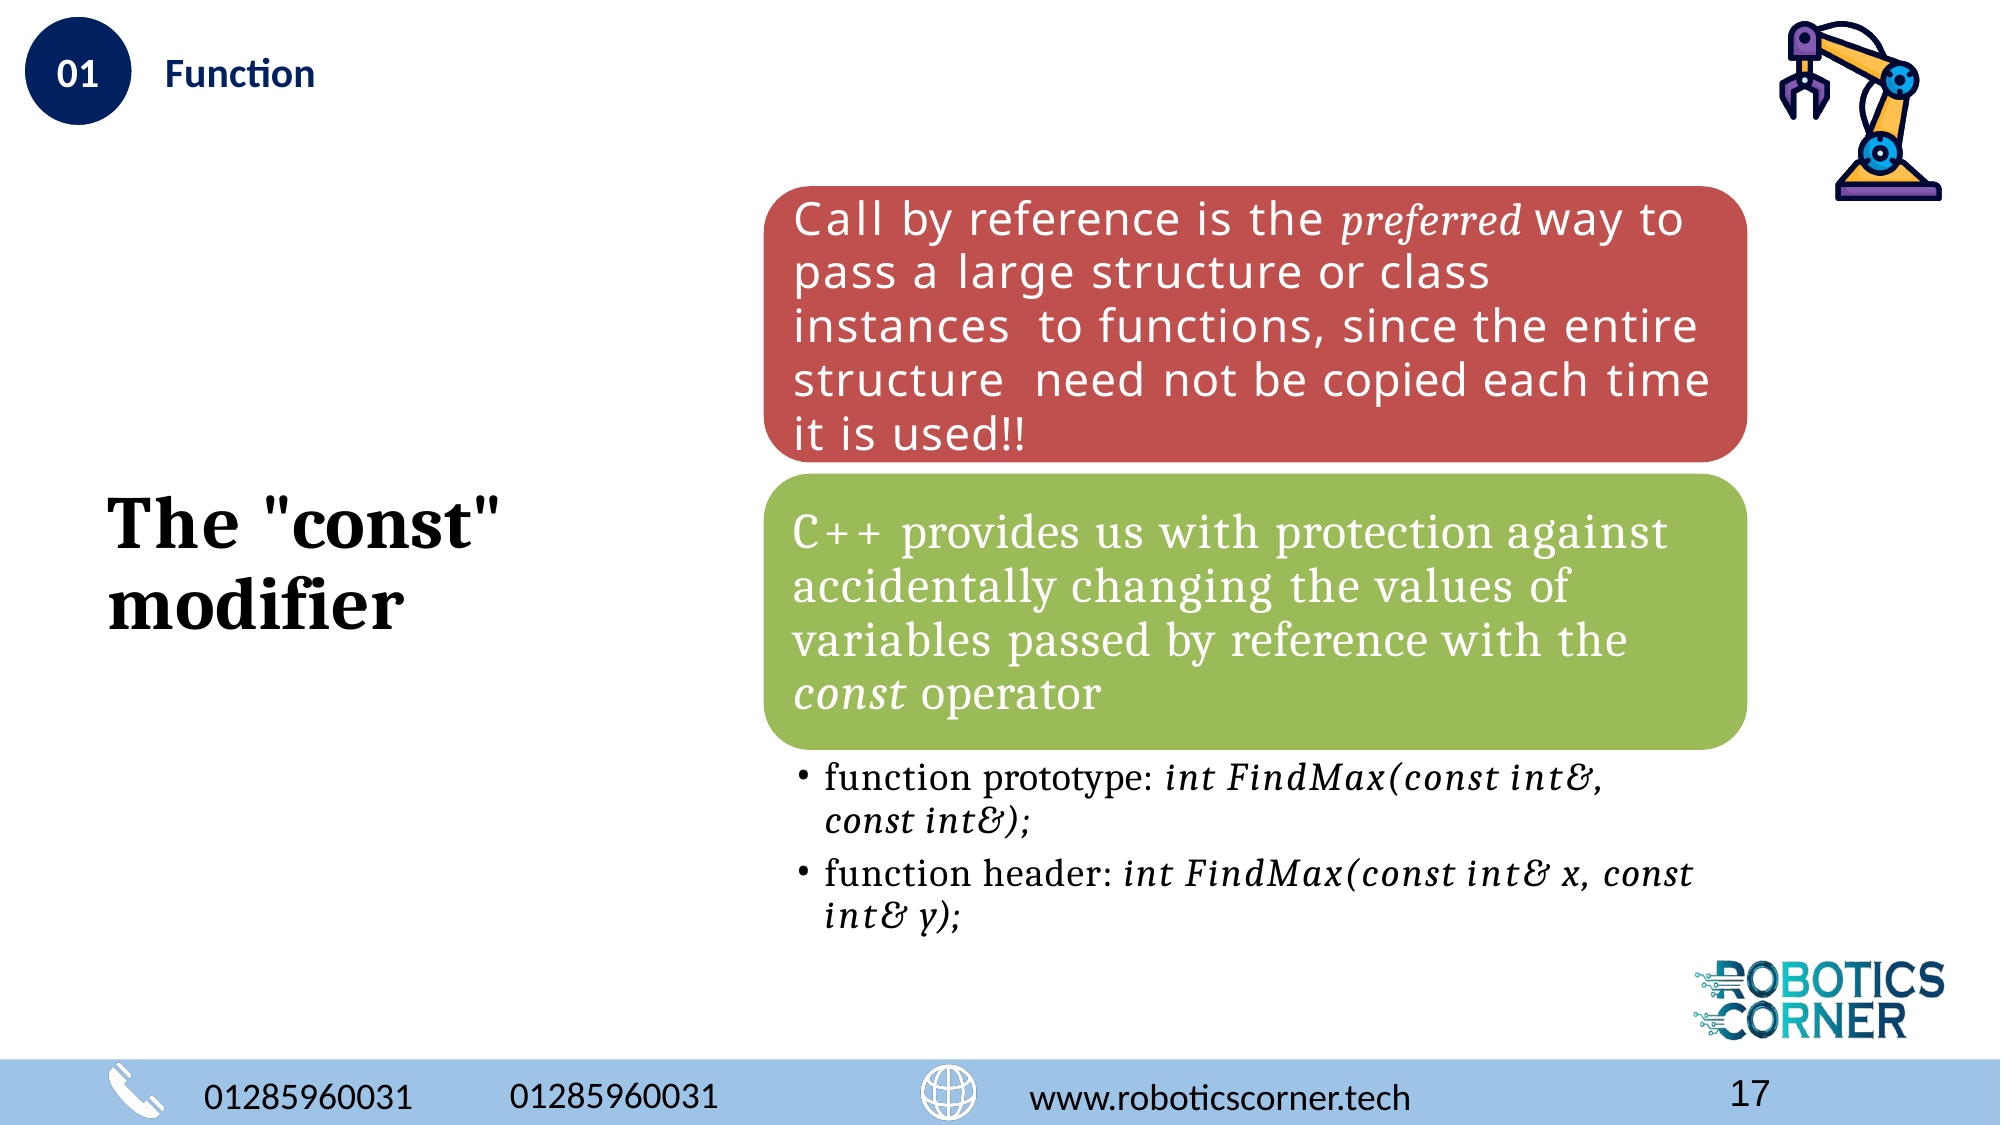

01
Function
# Call by reference is the preferred way to pass a large structure or class instances to functions, since the entire structure need not be copied each time it is used!!
The "const" modifier
C++ provides us with protection against accidentally changing the values of variables passed by reference with the const operator
function prototype: int FindMax(const int&, const int&);
function header: int FindMax(const int& x, const int& y);